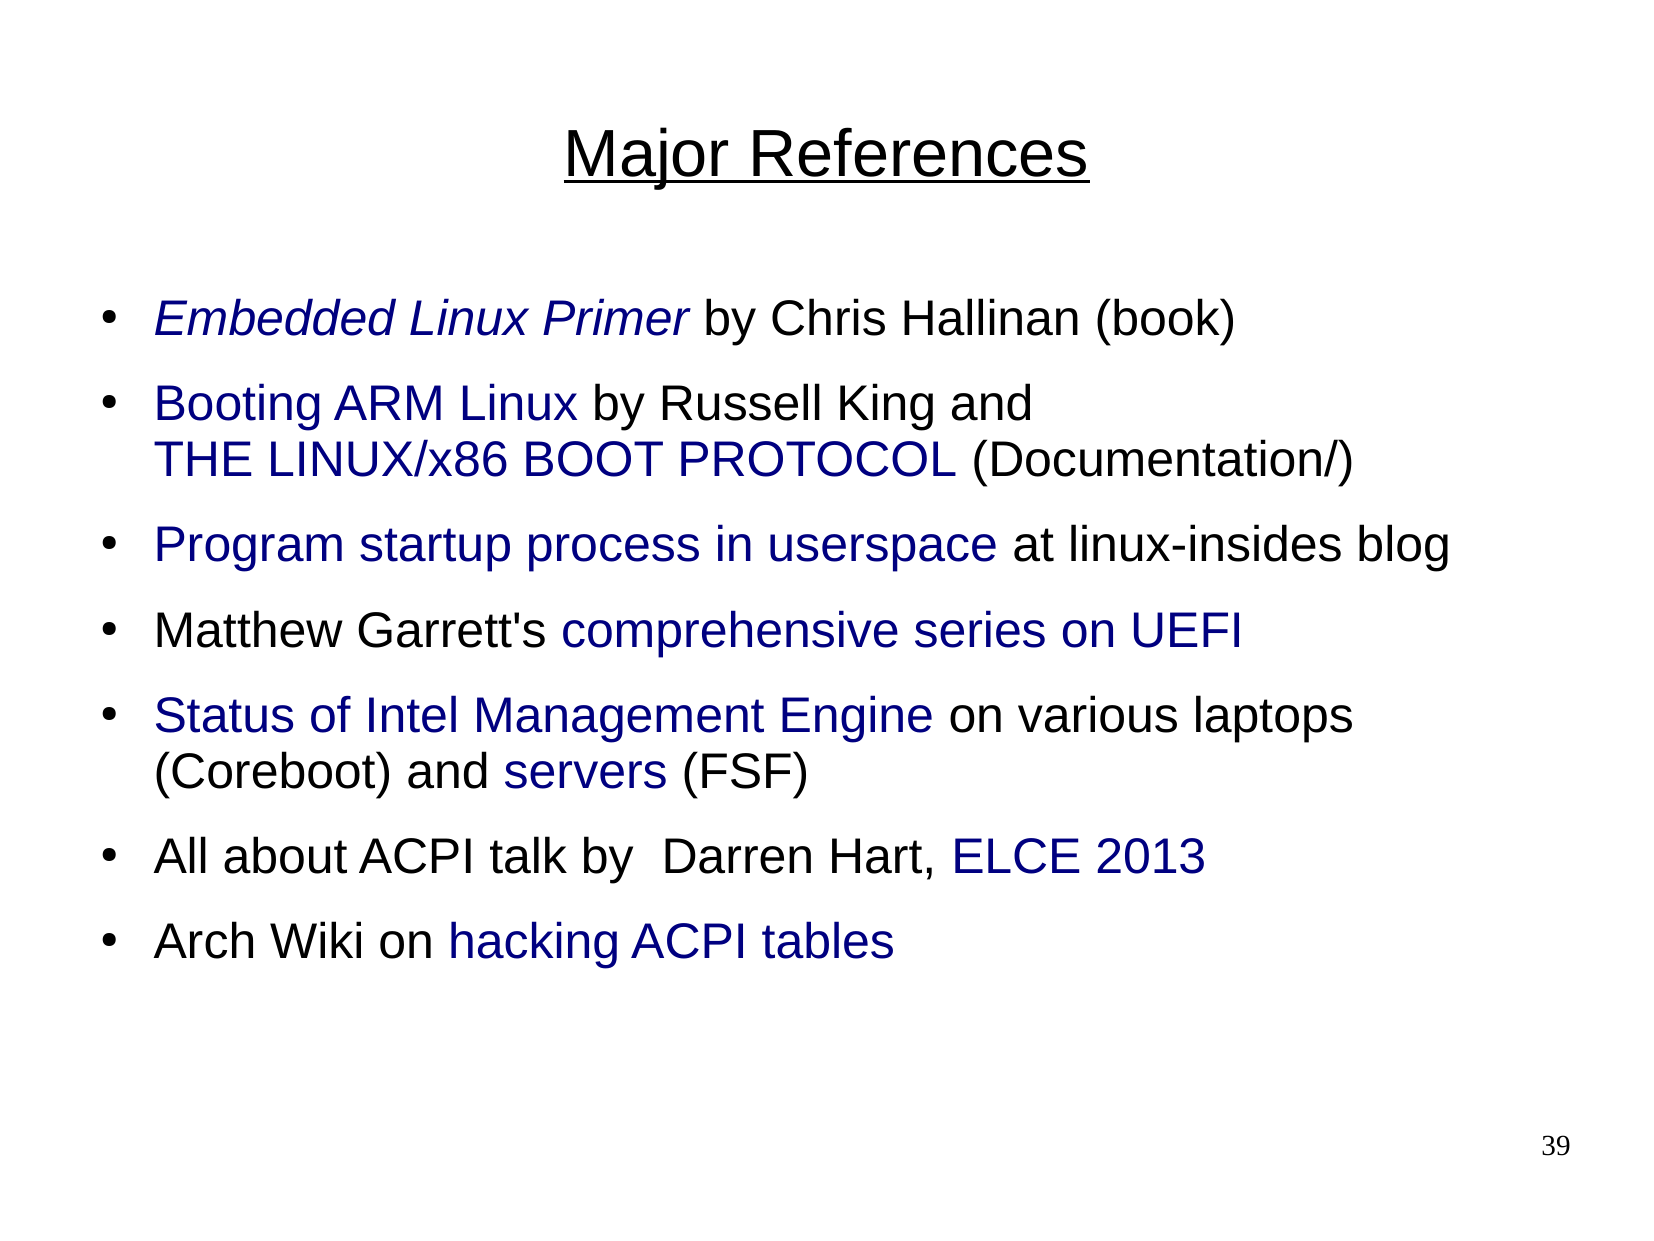

# Major References
Embedded Linux Primer by Chris Hallinan (book)
Booting ARM Linux by Russell King and THE LINUX/x86 BOOT PROTOCOL (Documentation/)
Program startup process in userspace at linux-insides blog
Matthew Garrett's comprehensive series on UEFI
Status of Intel Management Engine on various laptops (Coreboot) and servers (FSF)
All about ACPI talk by Darren Hart, ELCE 2013
Arch Wiki on hacking ACPI tables
39